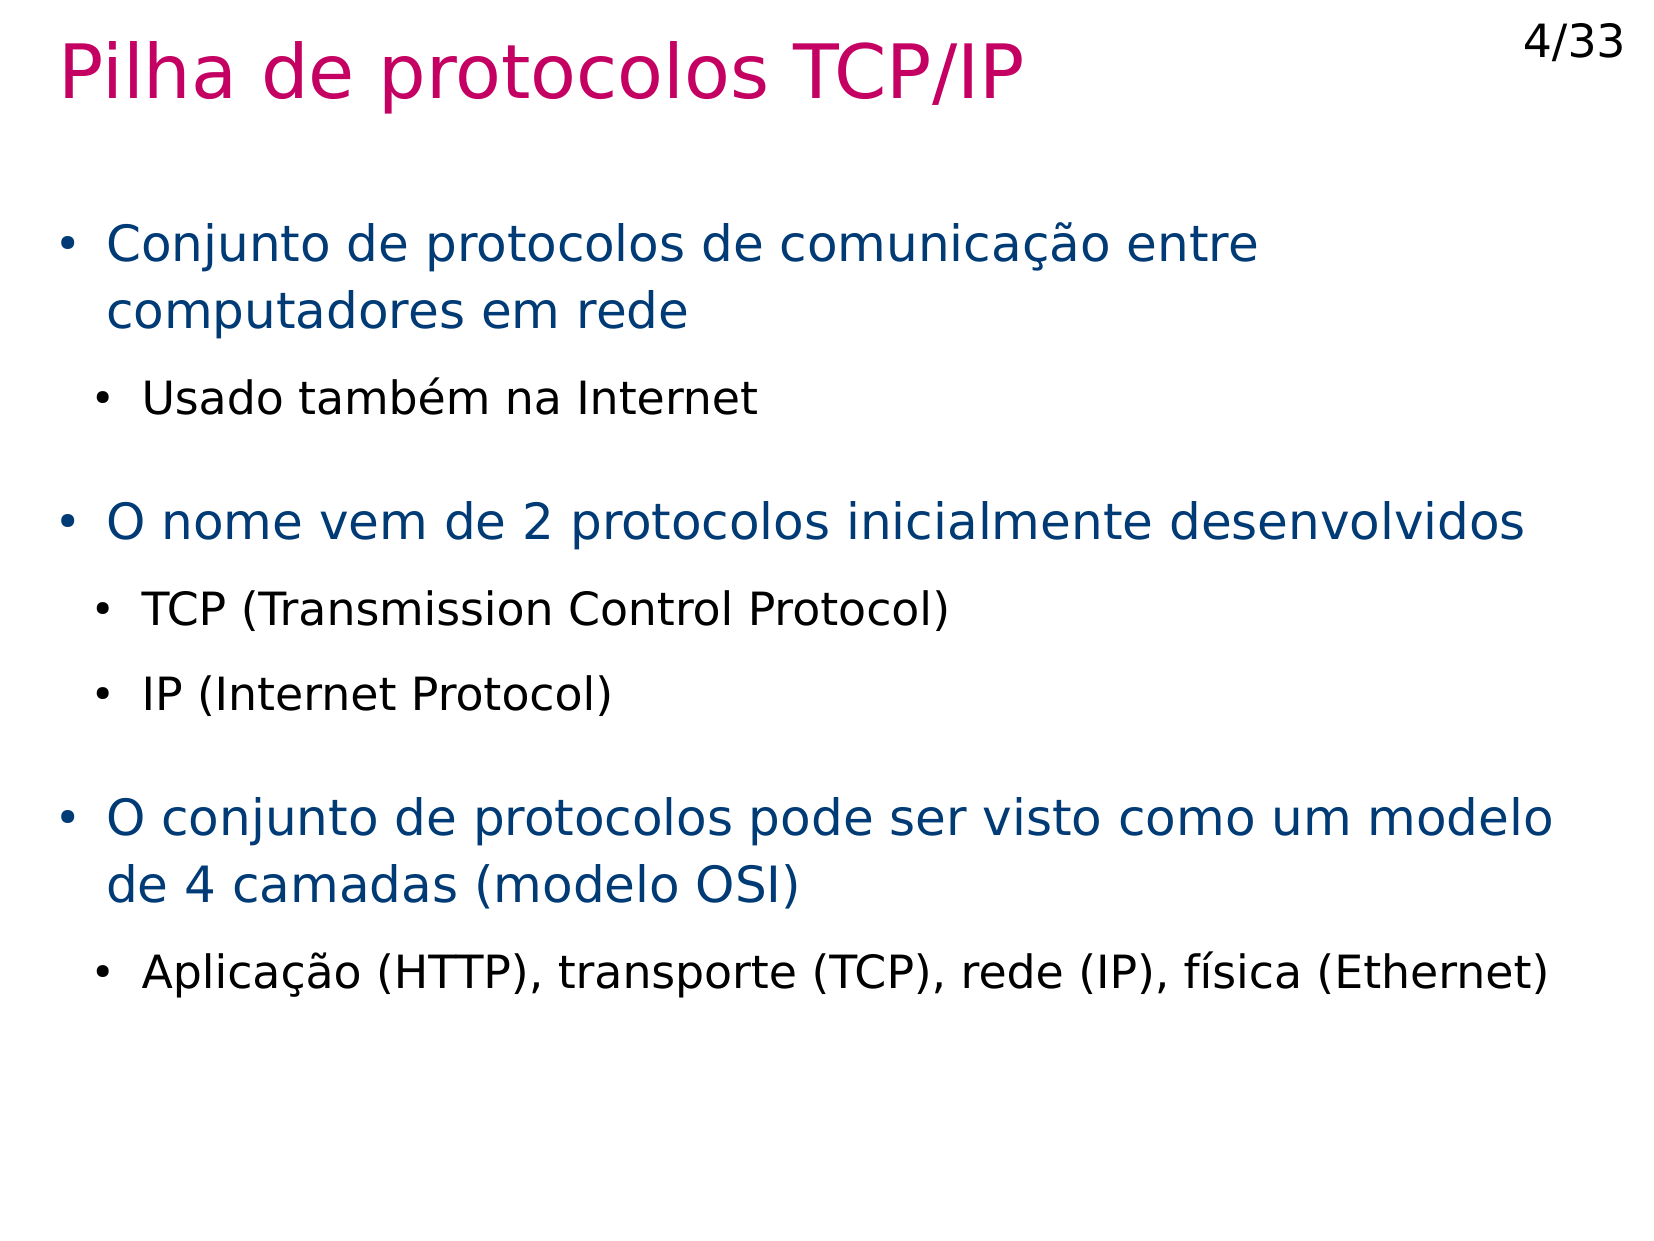

4
# Pilha de protocolos TCP/IP
Conjunto de protocolos de comunicação entre computadores em rede
Usado também na Internet
O nome vem de 2 protocolos inicialmente desenvolvidos
TCP (Transmission Control Protocol)
IP (Internet Protocol)
O conjunto de protocolos pode ser visto como um modelo de 4 camadas (modelo OSI)
Aplicação (HTTP), transporte (TCP), rede (IP), física (Ethernet)